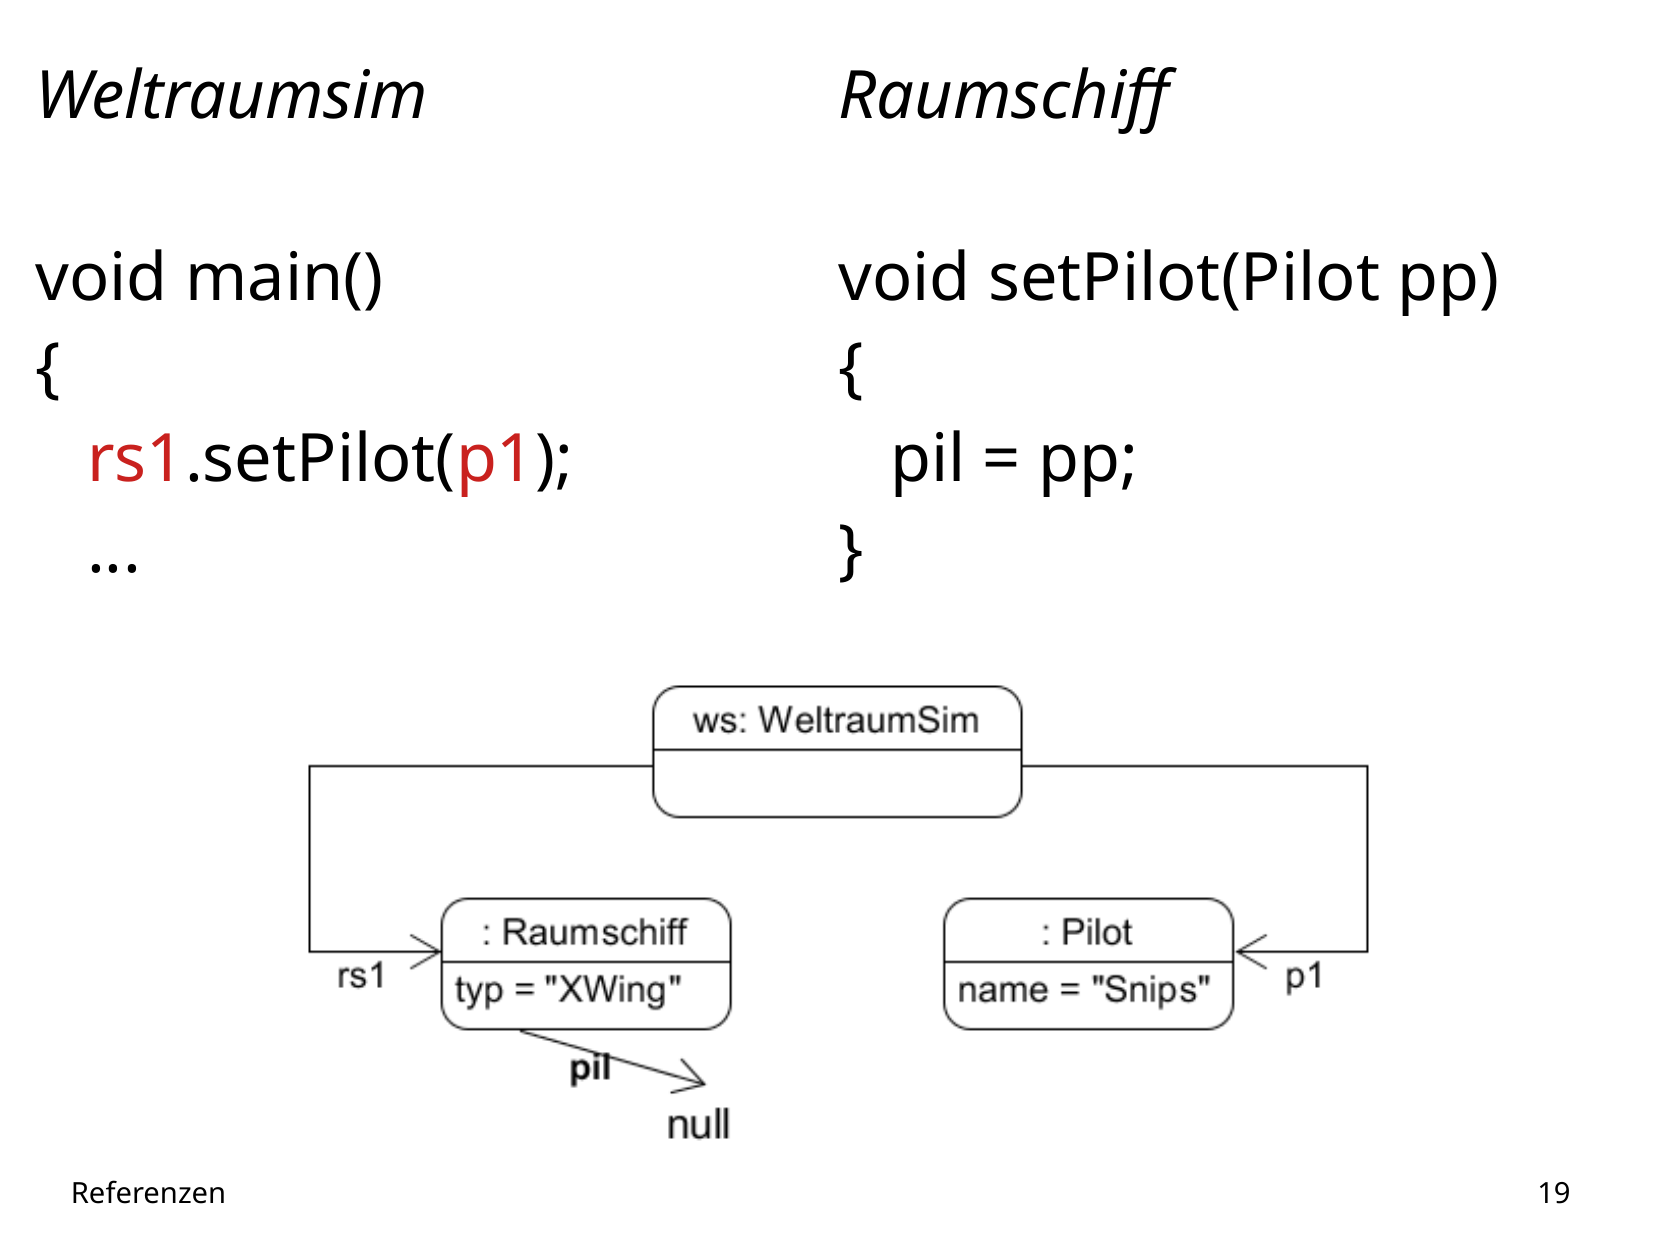

# Weltraumsim
void main()
{
 rs1.setPilot(p1);
 ...
Raumschiff
void setPilot(Pilot pp)
{
 pil = pp;
}
Referenzen
19